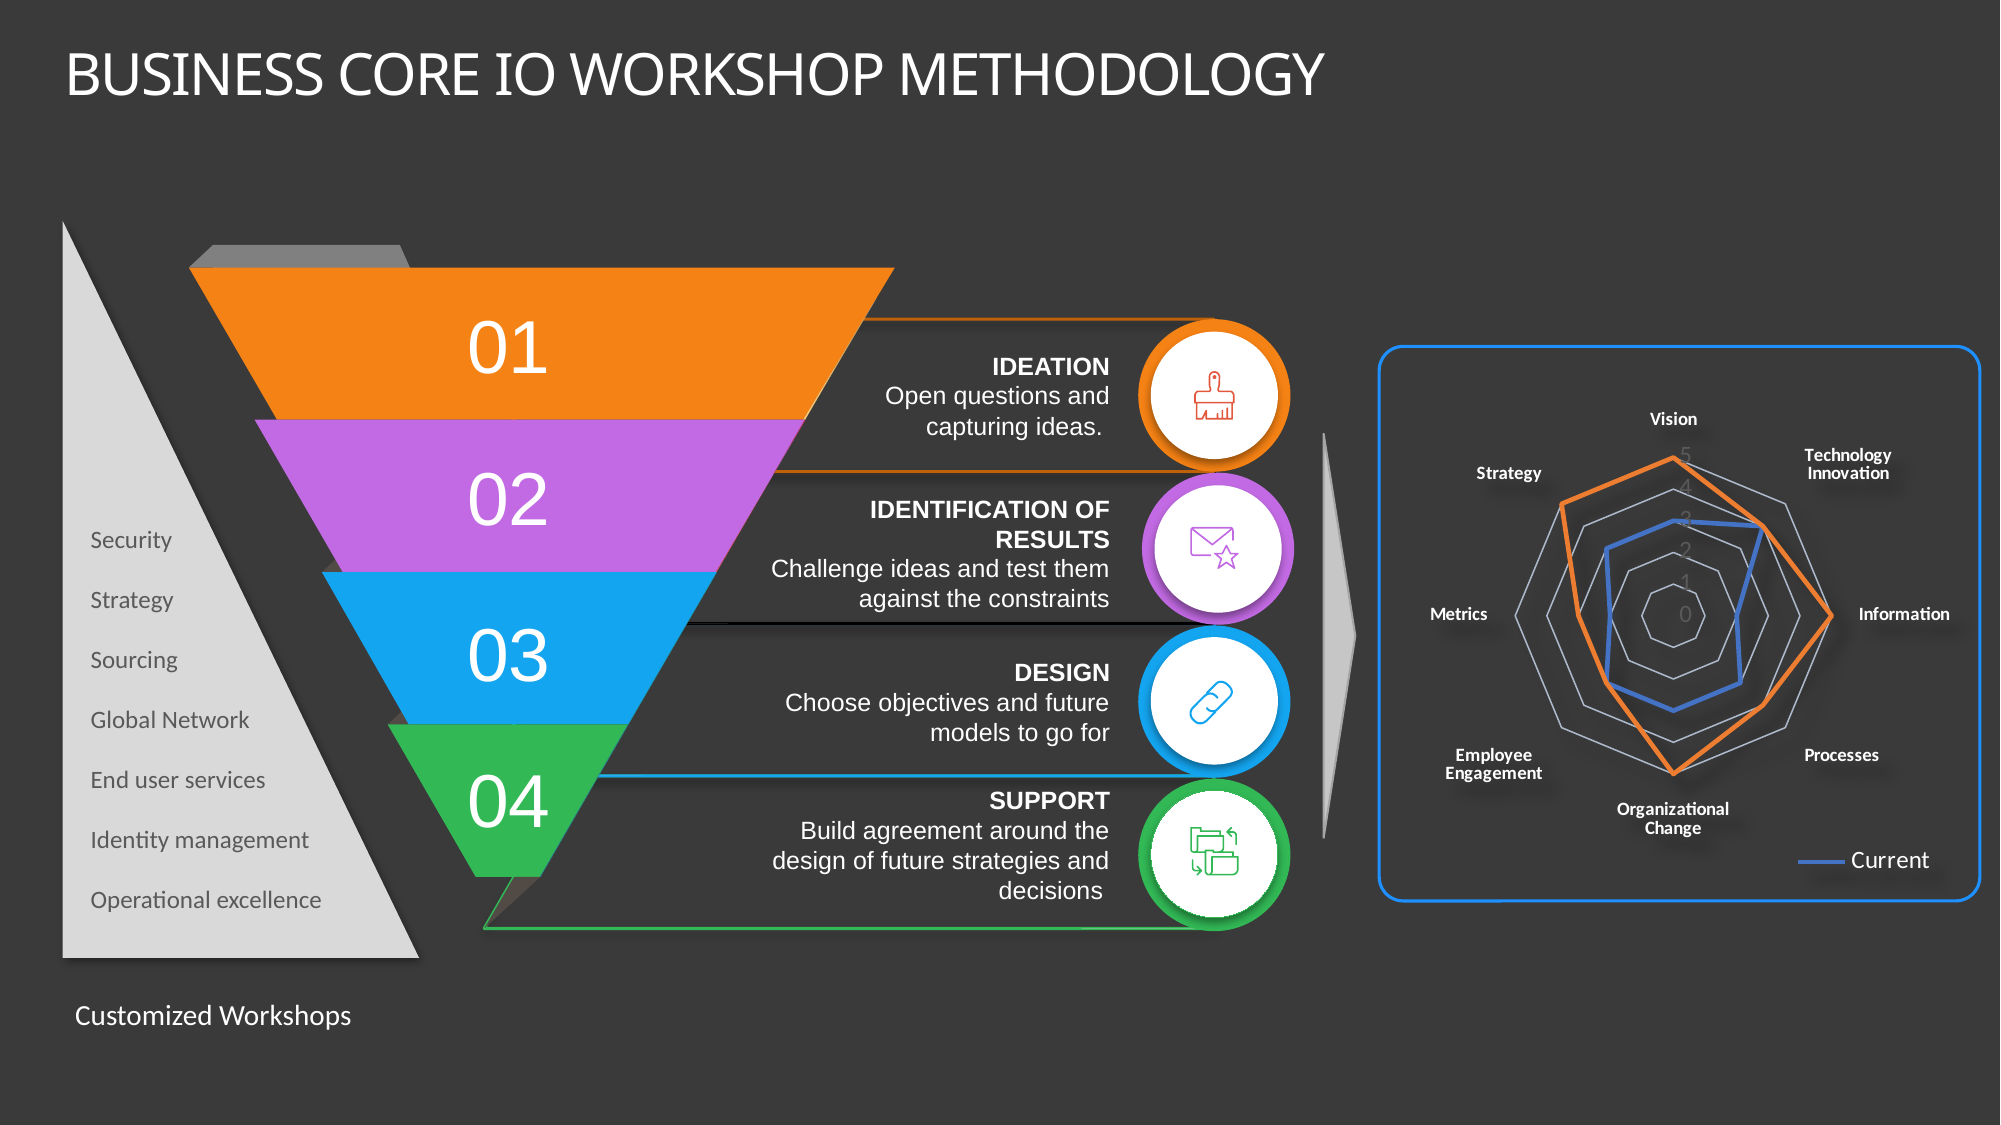

# Business Core IO Workshop Methodology
01
IDEATION
Open questions and capturing ideas.
02
IDENTIFICATION OF RESULTS
Challenge ideas and test them against the constraints
03
DESIGN
Choose objectives and future models to go for
04
SUPPORT
Build agreement around the design of future strategies and decisions
### Chart
| Category | Current | Target |
|---|---|---|
| Vision | 3.0 | 5.0 |
| Strategy | 3.0 | 5.0 |
| Metrics | 2.0 | 3.0 |
| Employee
Engagement | 3.0 | 3.0 |
| Organizational
Change | 3.0 | 5.0 |
| Processes | 3.0 | 4.0 |
| Information | 2.0 | 5.0 |
| Technology
Innovation | 4.0 | 4.0 |
Security
Strategy
Sourcing
Global Network
End user services
Identity management
Operational excellence
Customized Workshops